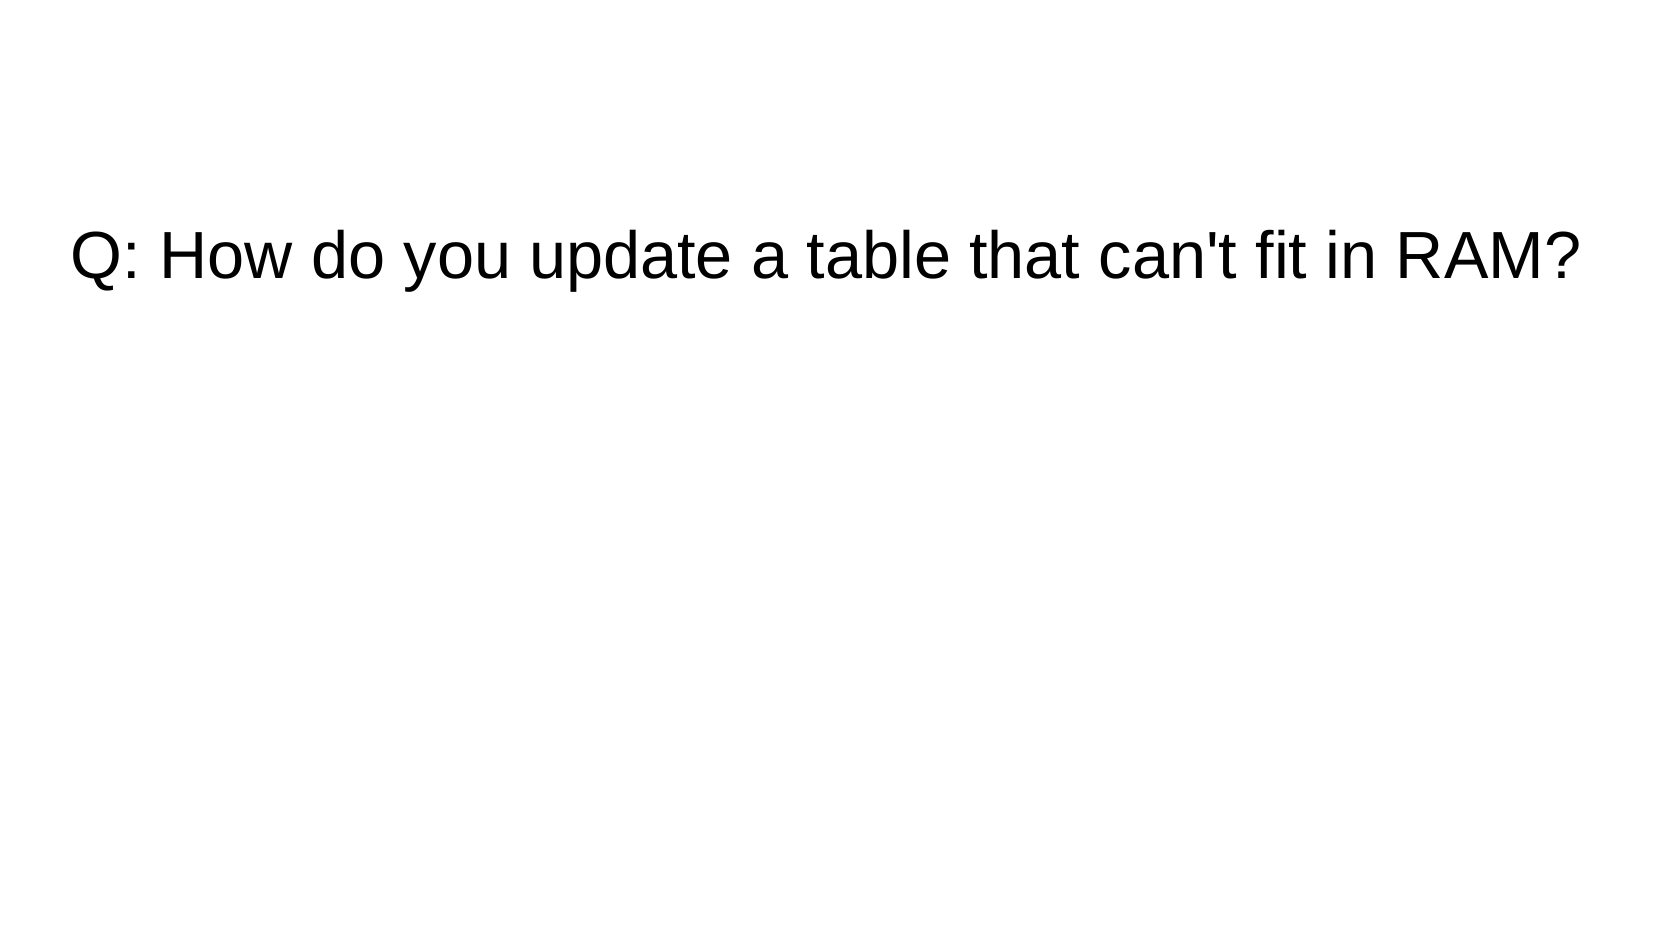

#
Q: How do you update a table that can't fit in RAM?